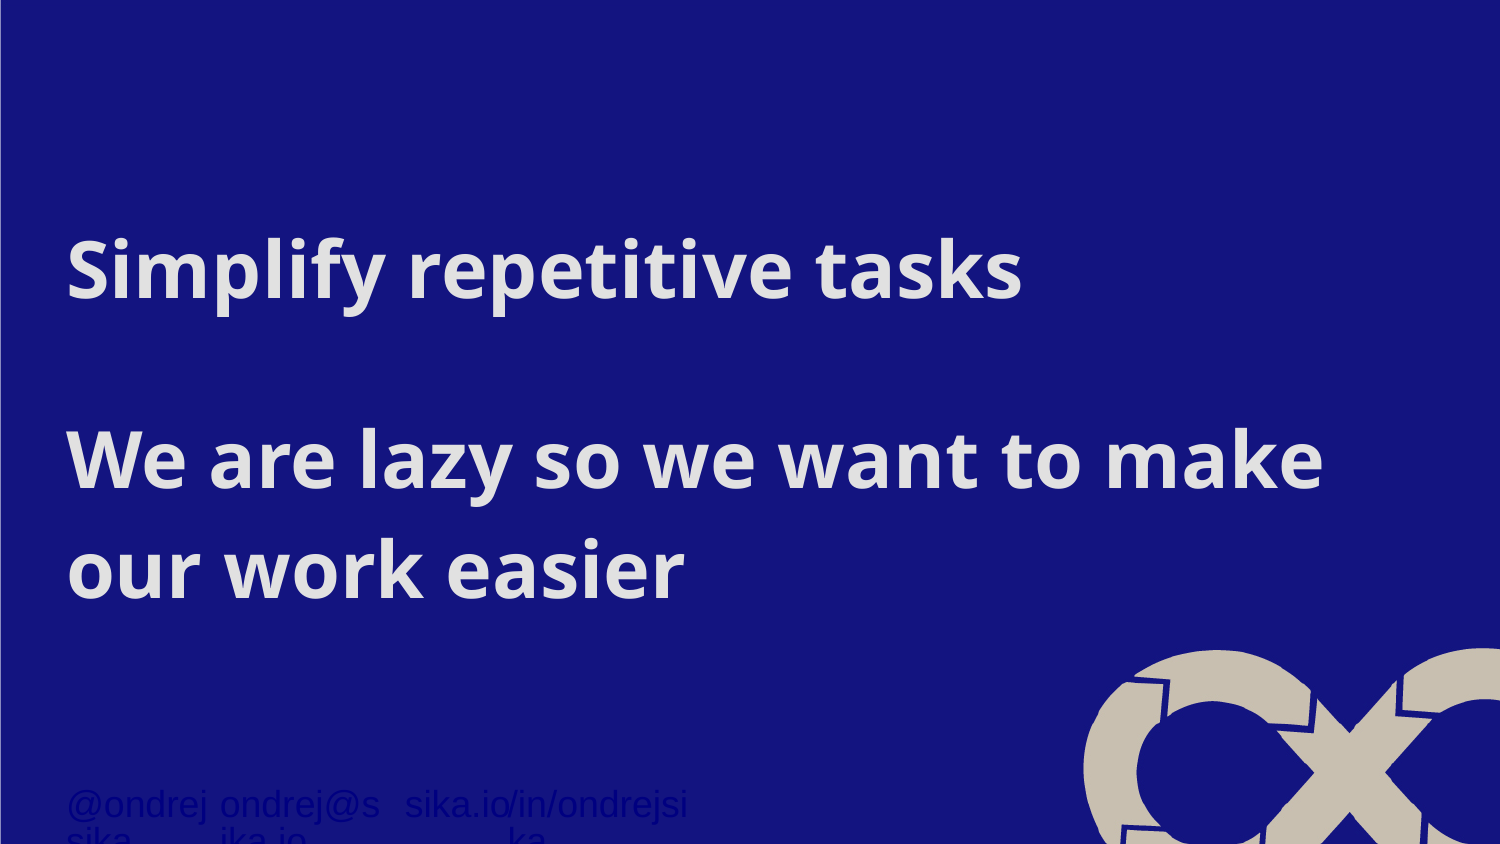

# Simplify repetitive tasks
We are lazy so we want to make our work easier